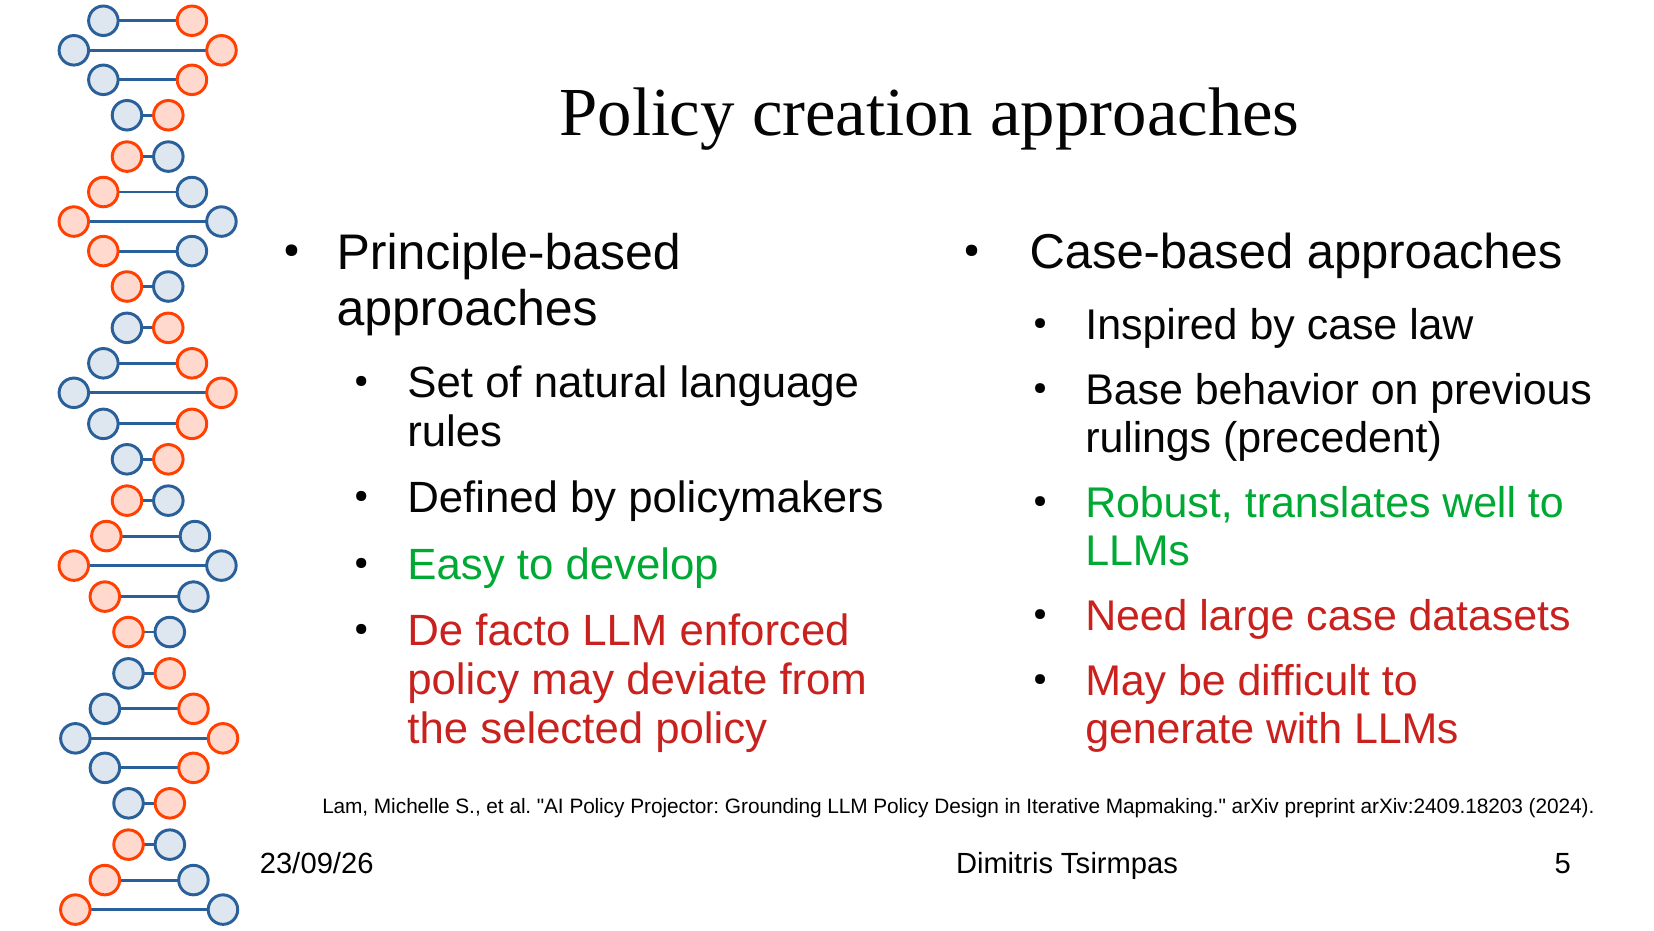

Policy creation approaches
# Principle-based approaches
Set of natural language rules
Defined by policymakers
Easy to develop
De facto LLM enforced policy may deviate from the selected policy
 Case-based approaches
Inspired by case law
Base behavior on previous rulings (precedent)
Robust, translates well to LLMs
Need large case datasets
May be difficult to generate with LLMs
Lam, Michelle S., et al. "AI Policy Projector: Grounding LLM Policy Design in Iterative Mapmaking." arXiv preprint arXiv:2409.18203 (2024).
Dimitris Tsirmpas
5